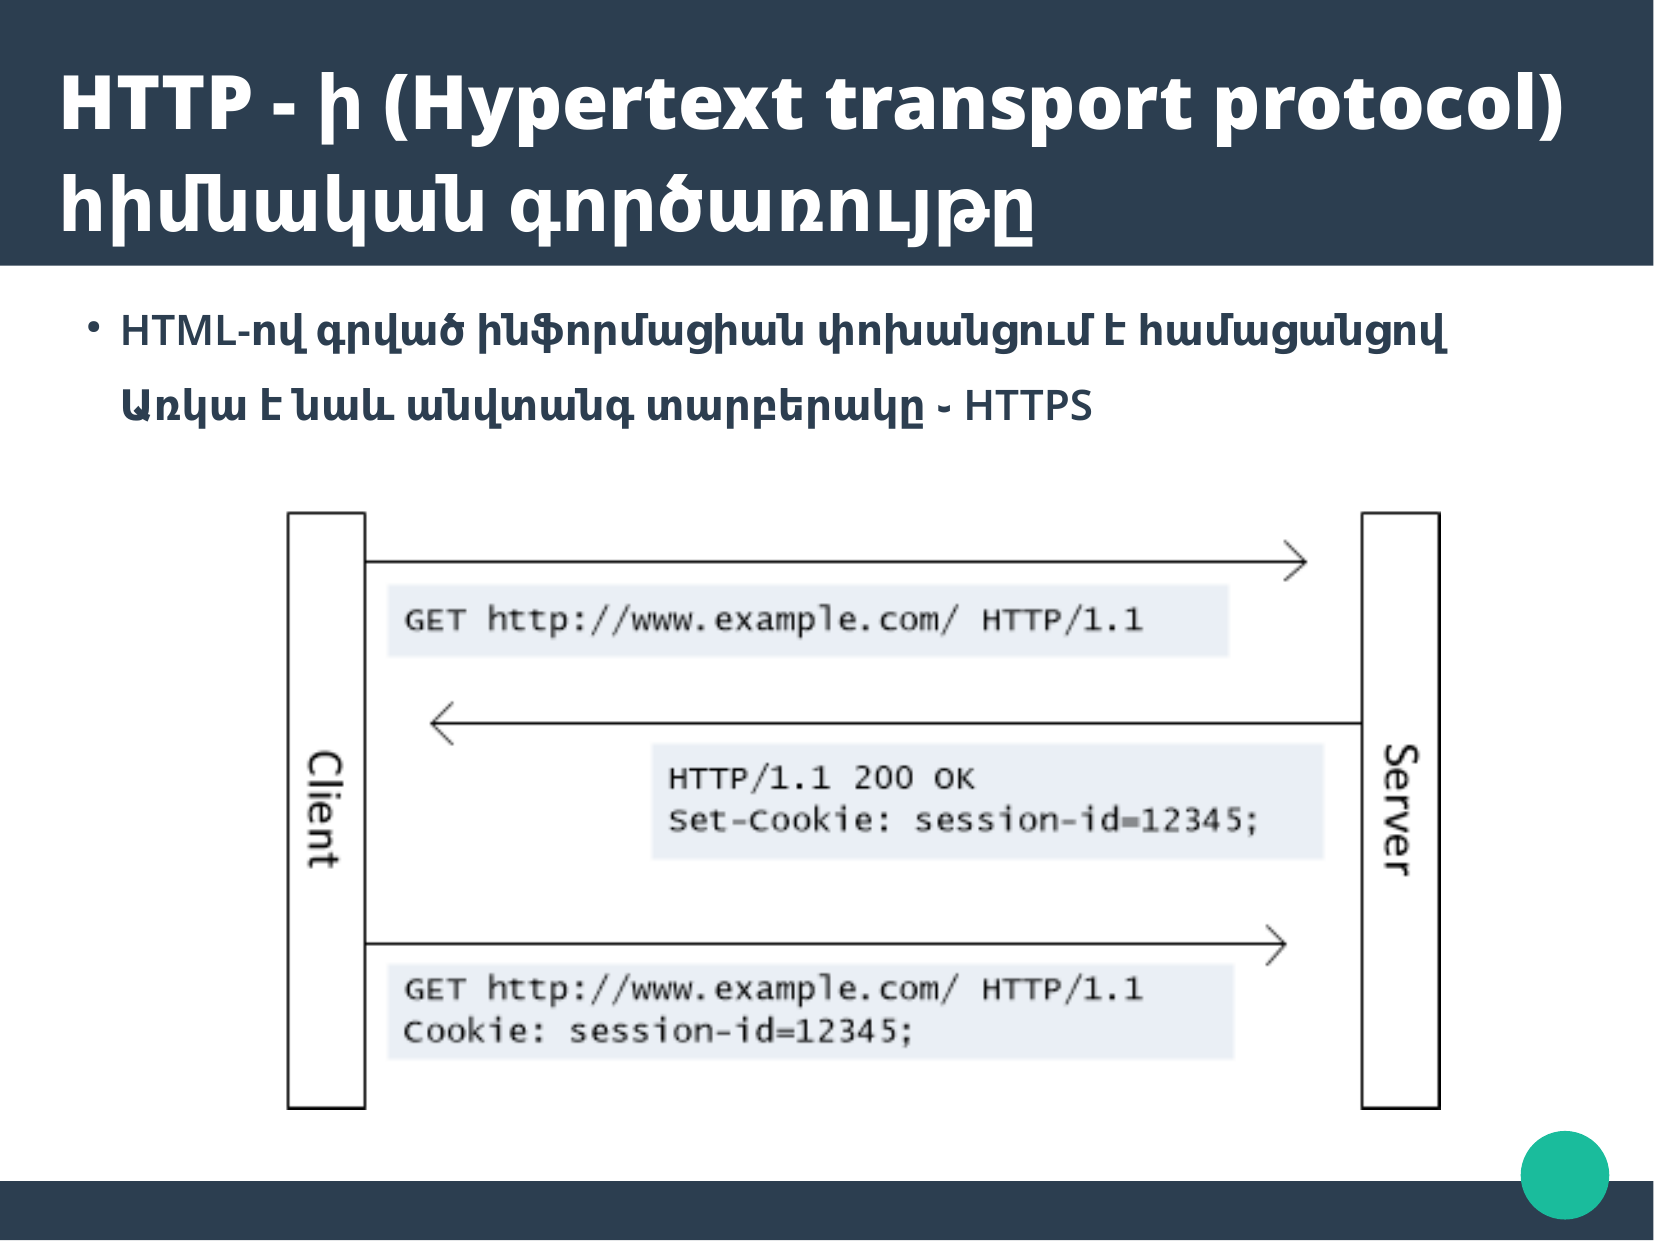

# HTTP - ի (Hypertext transport protocol) հիմնական գործառույթը
HTML-ով գրված ինֆորմացիան փոխանցում է համացանցով
Առկա է նաև անվտանգ տարբերակը ֊ HTTPS